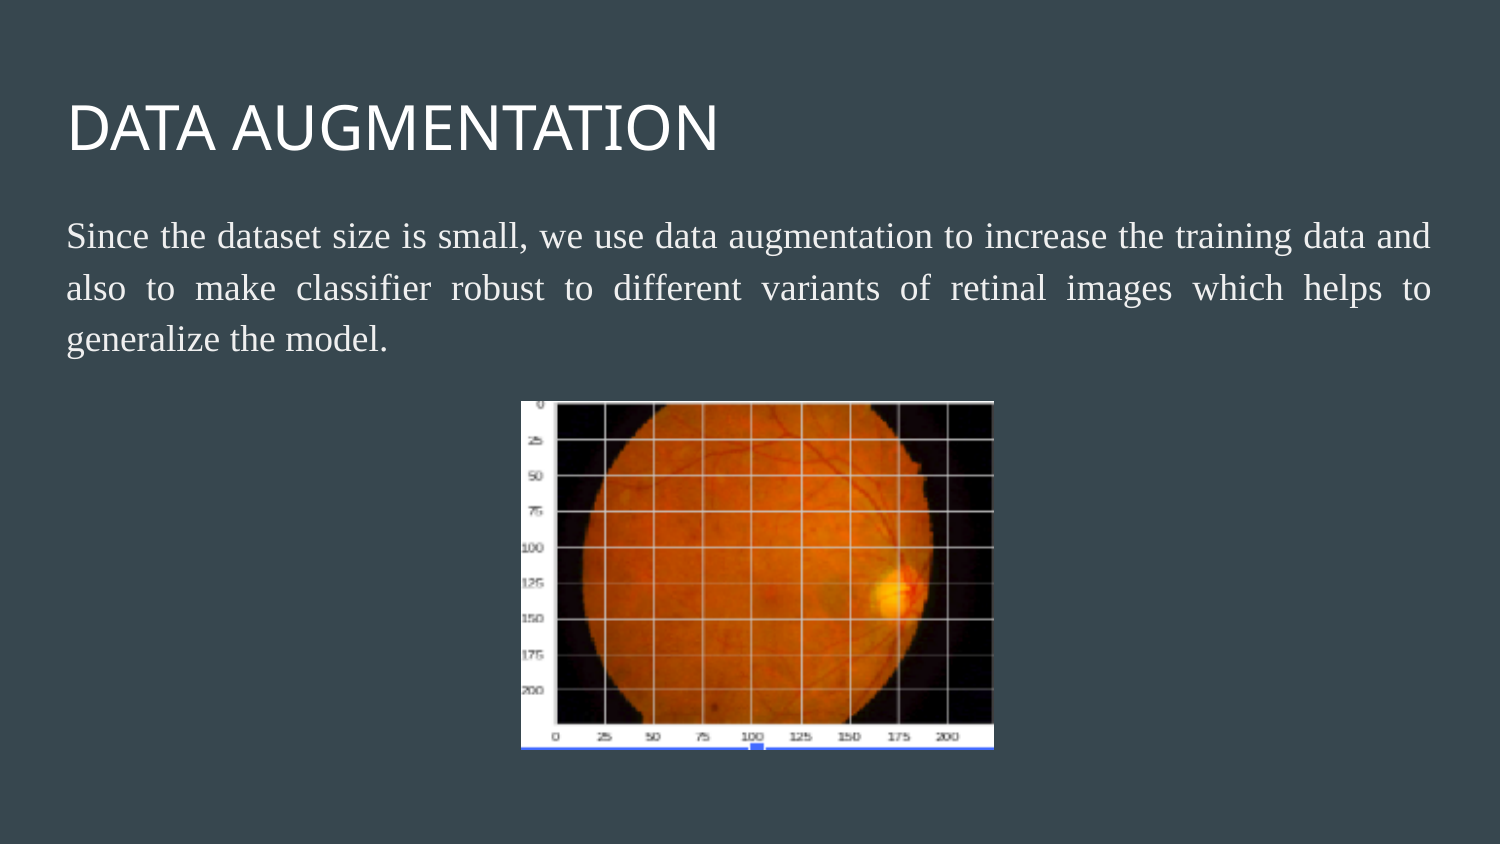

# DATA AUGMENTATION
Since the dataset size is small, we use data augmentation to increase the training data and also to make classifier robust to different variants of retinal images which helps to generalize the model.